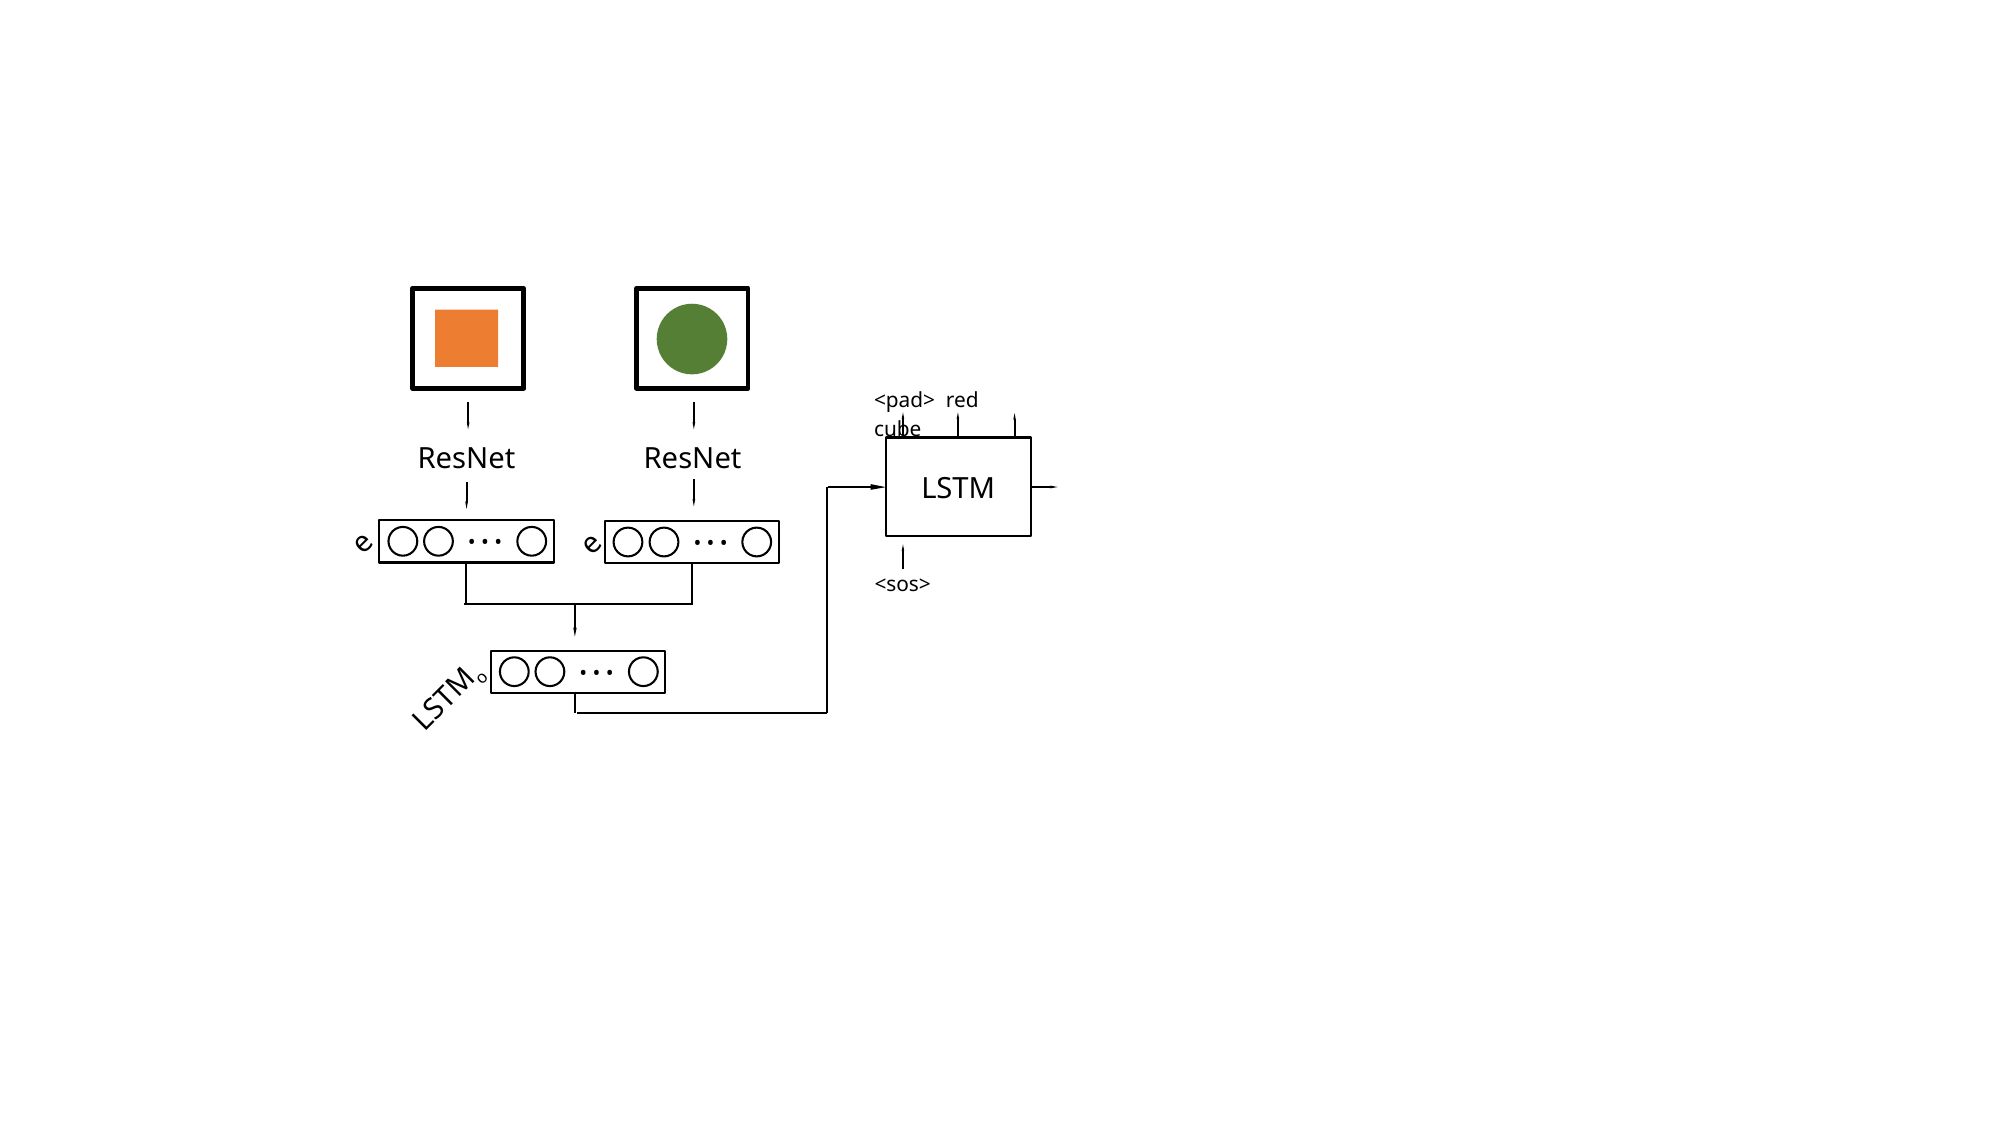

<pad> red cube
ResNet
ResNet
LSTM
e
e
• • •
• • •
<sos>
LSTMo
• • •